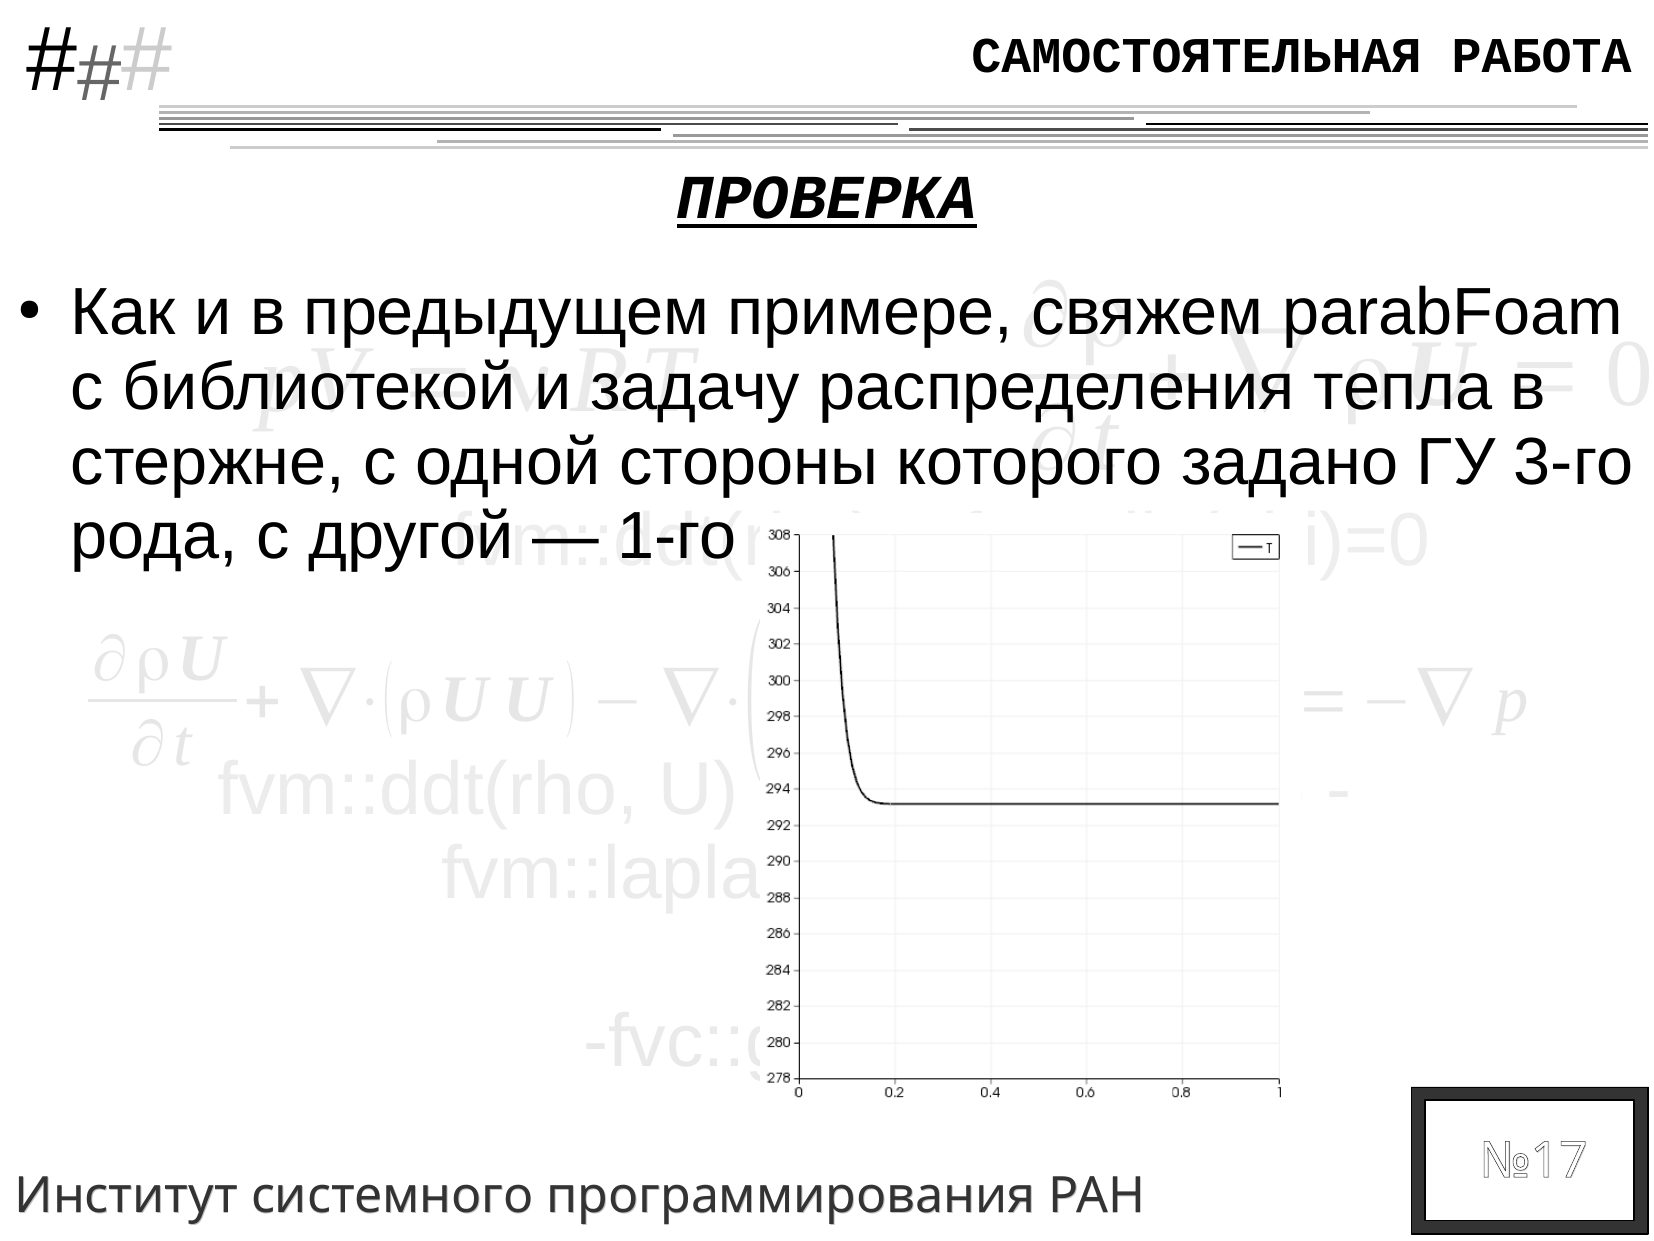

# ПРОВЕРКА
Как и в предыдущем примере, свяжем parabFoam с библиотекой и задачу распределения тепла в стержне, с одной стороны которого задано ГУ 3-го рода, с другой — 1-го